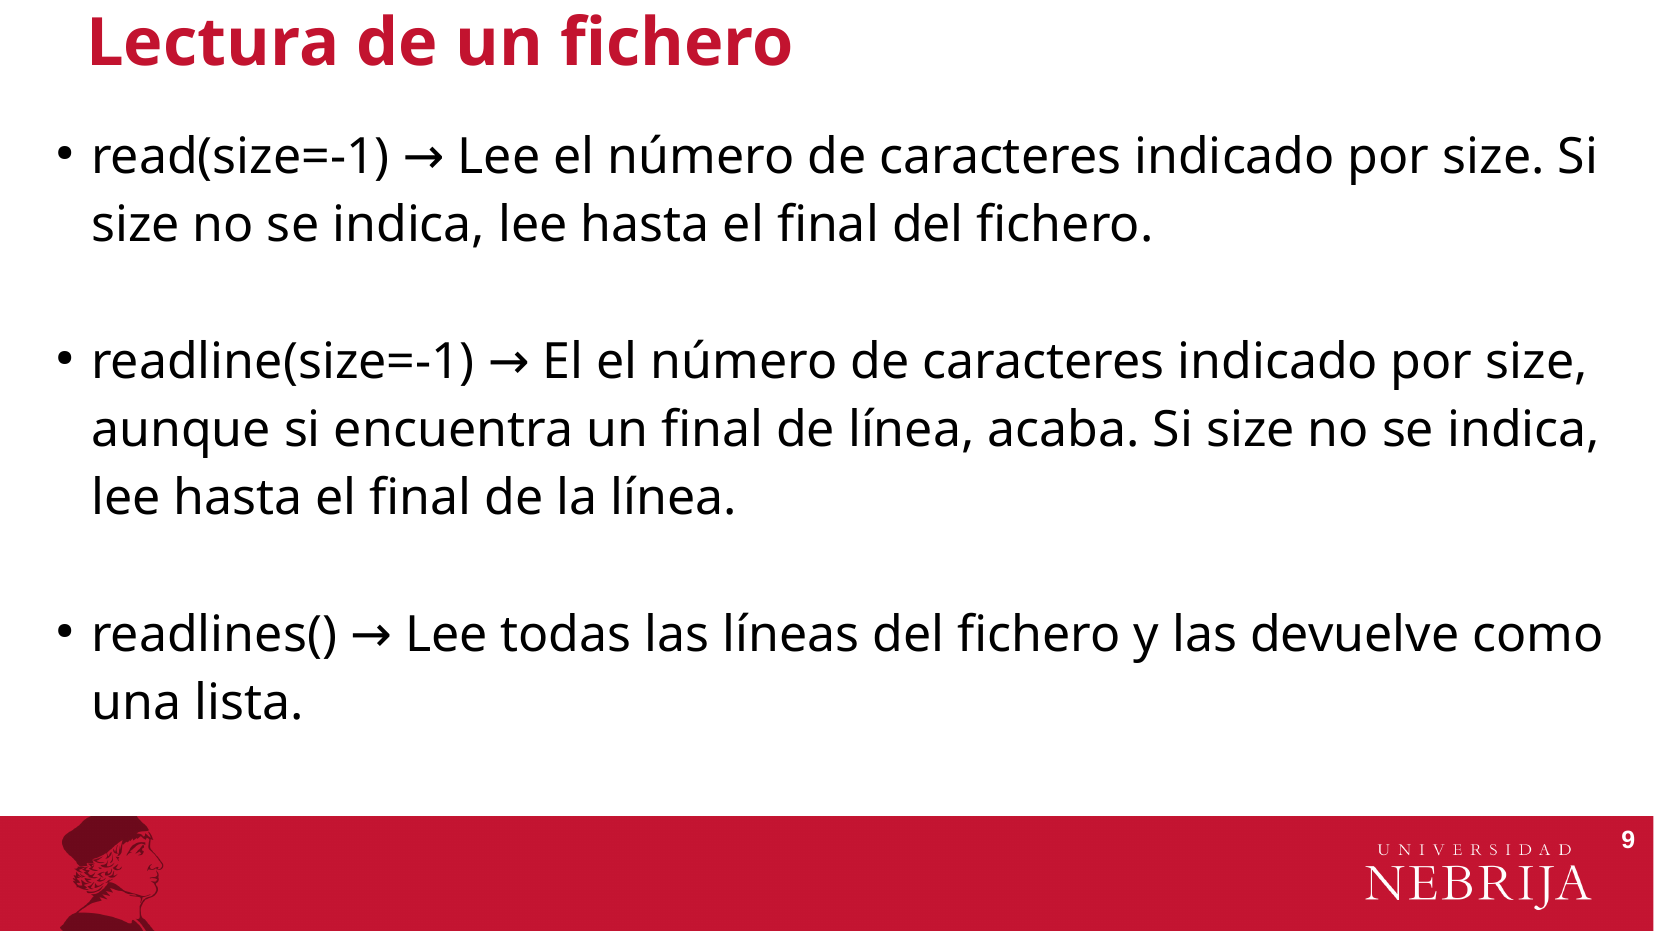

Lectura de un fichero
read(size=-1) → Lee el número de caracteres indicado por size. Si size no se indica, lee hasta el final del fichero.
readline(size=-1) → El el número de caracteres indicado por size, aunque si encuentra un final de línea, acaba. Si size no se indica, lee hasta el final de la línea.
readlines() → Lee todas las líneas del fichero y las devuelve como una lista.